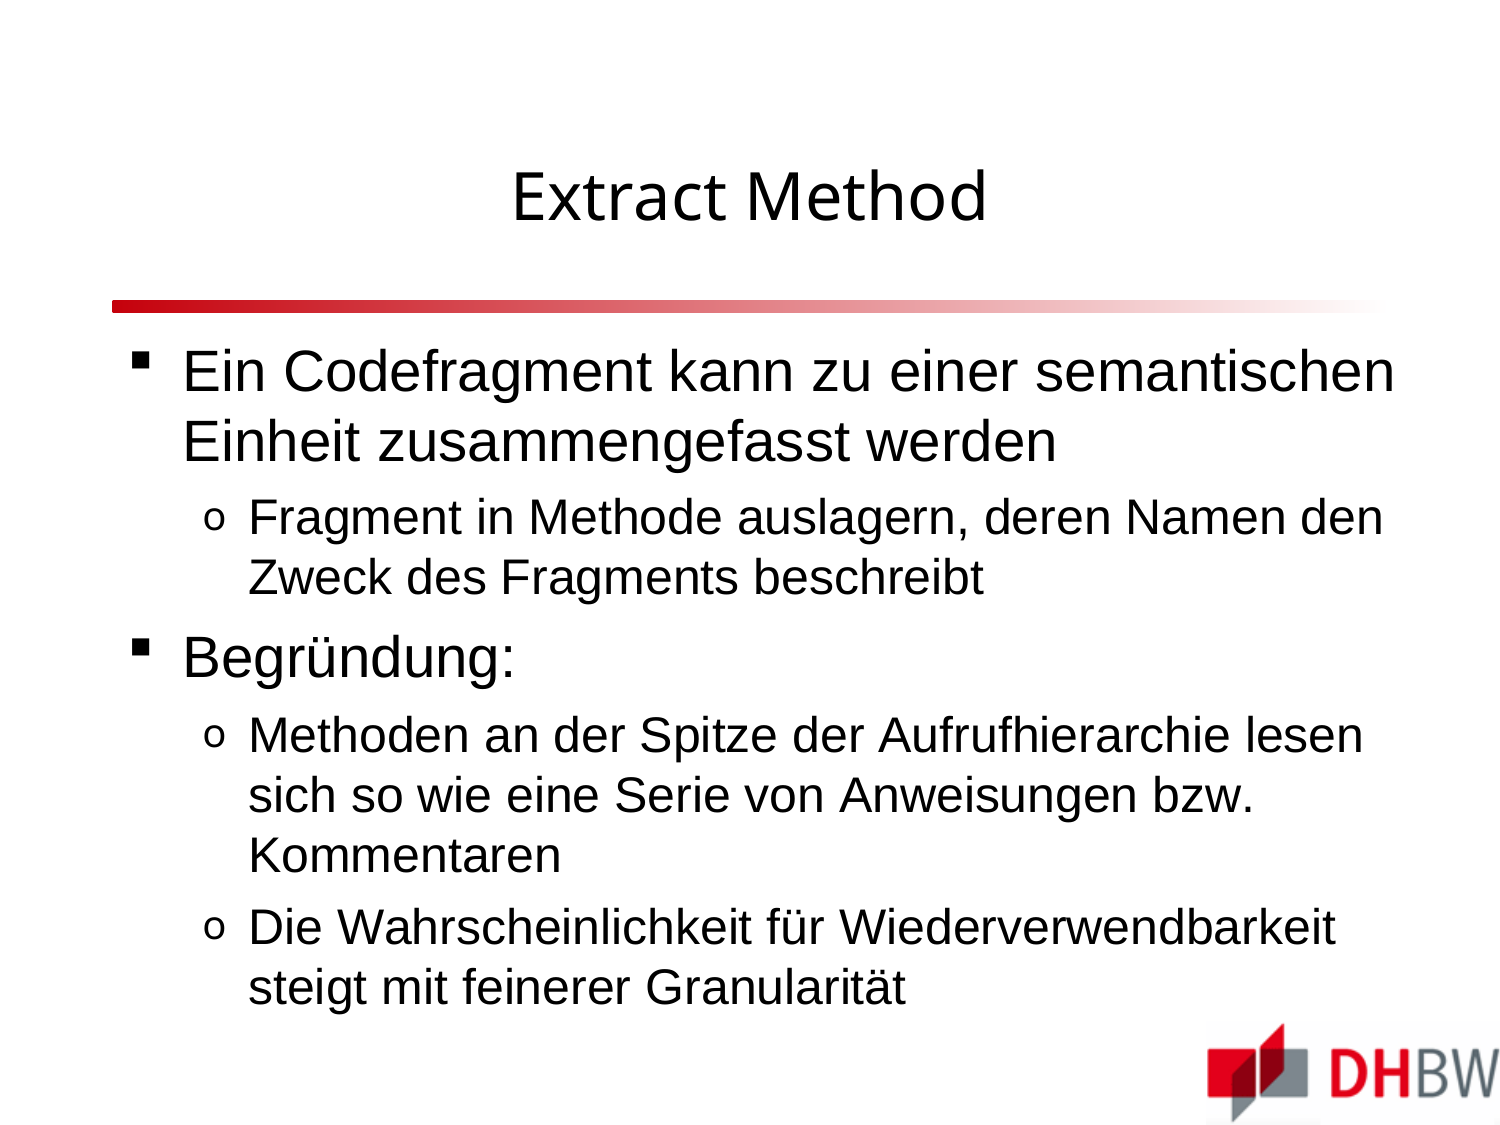

# Extract Method
Ein Codefragment kann zu einer semantischen Einheit zusammengefasst werden
Fragment in Methode auslagern, deren Namen den Zweck des Fragments beschreibt
Begründung:
Methoden an der Spitze der Aufrufhierarchie lesen sich so wie eine Serie von Anweisungen bzw. Kommentaren
Die Wahrscheinlichkeit für Wiederverwendbarkeit steigt mit feinerer Granularität